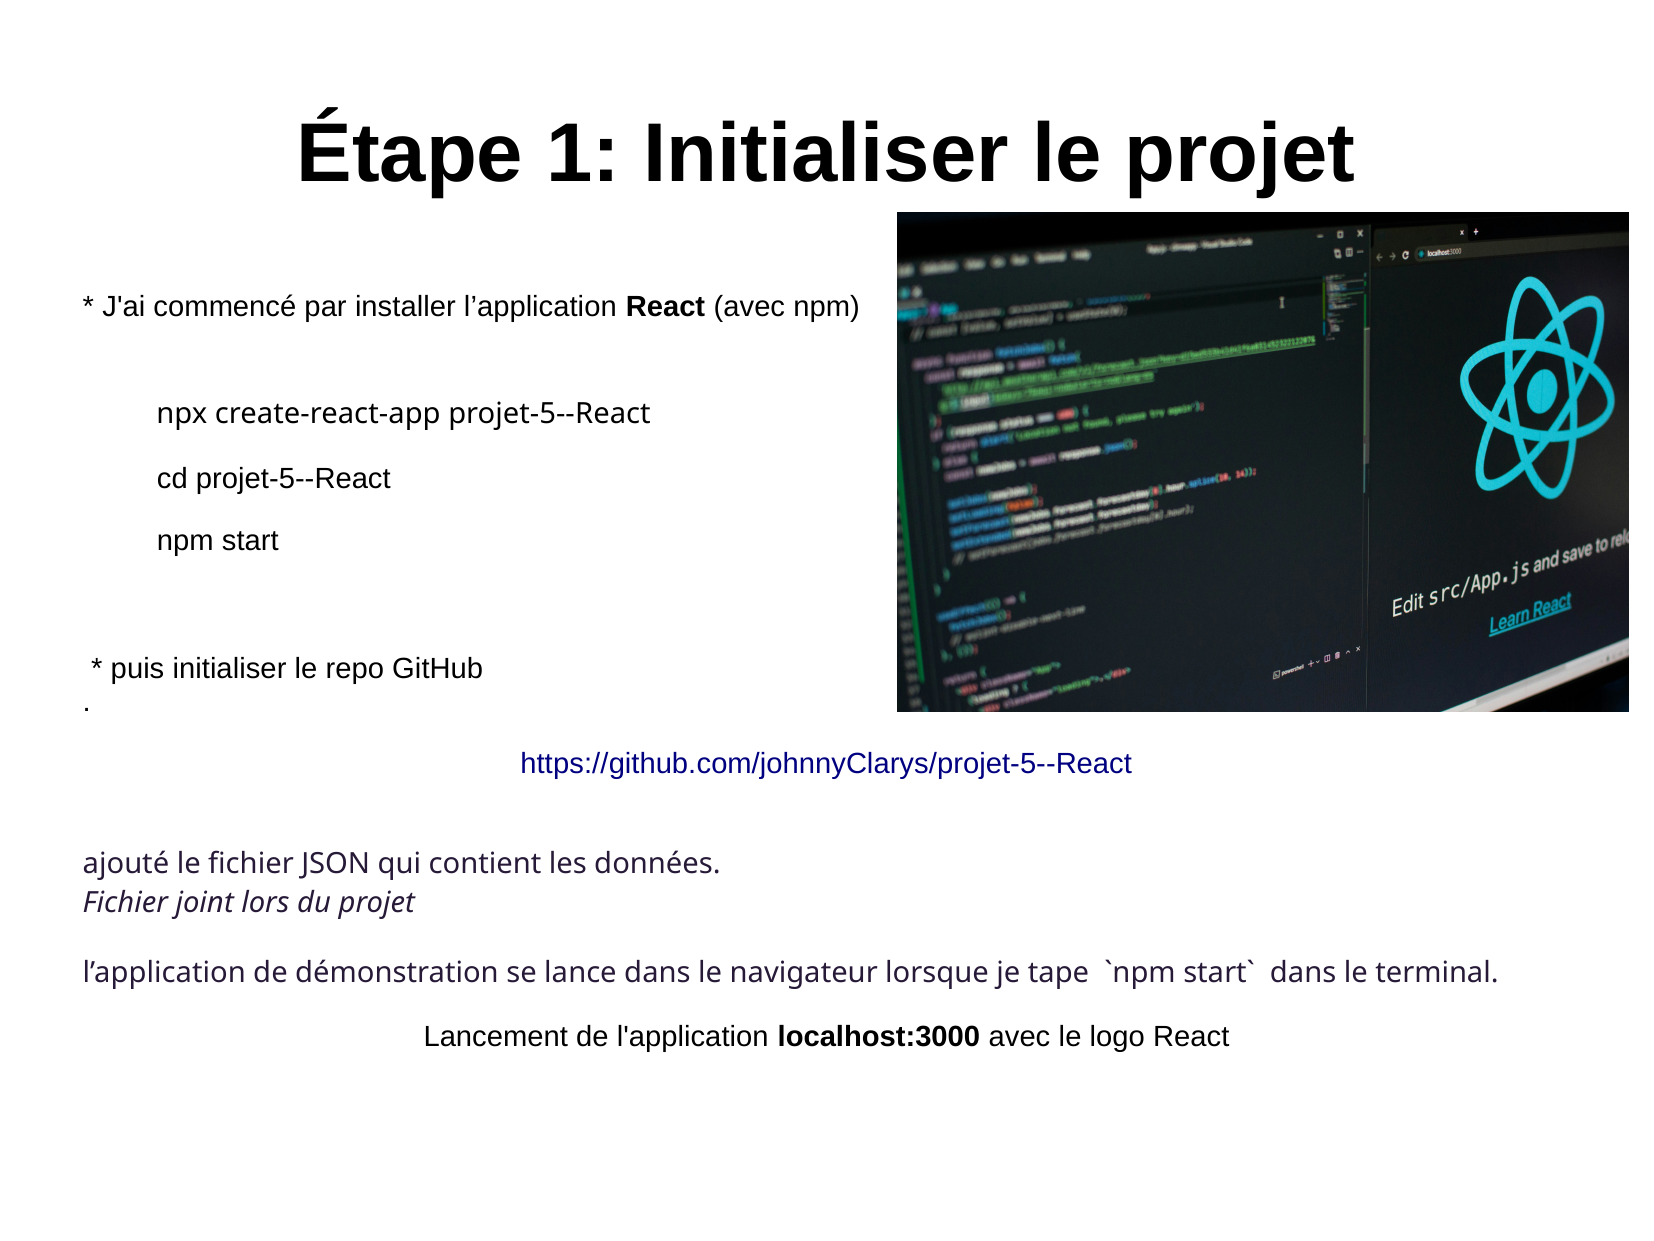

# Étape 1: Initialiser le projet
* J'ai commencé par installer l’application React (avec npm)
	npx create-react-app projet-5--React
 cd projet-5--React
 npm start
 * puis initialiser le repo GitHub
.
https://github.com/johnnyClarys/projet-5--React
ajouté le fichier JSON qui contient les données.
Fichier joint lors du projet
l’application de démonstration se lance dans le navigateur lorsque je tape  `npm start`  dans le terminal.
Lancement de l'application localhost:3000 avec le logo React